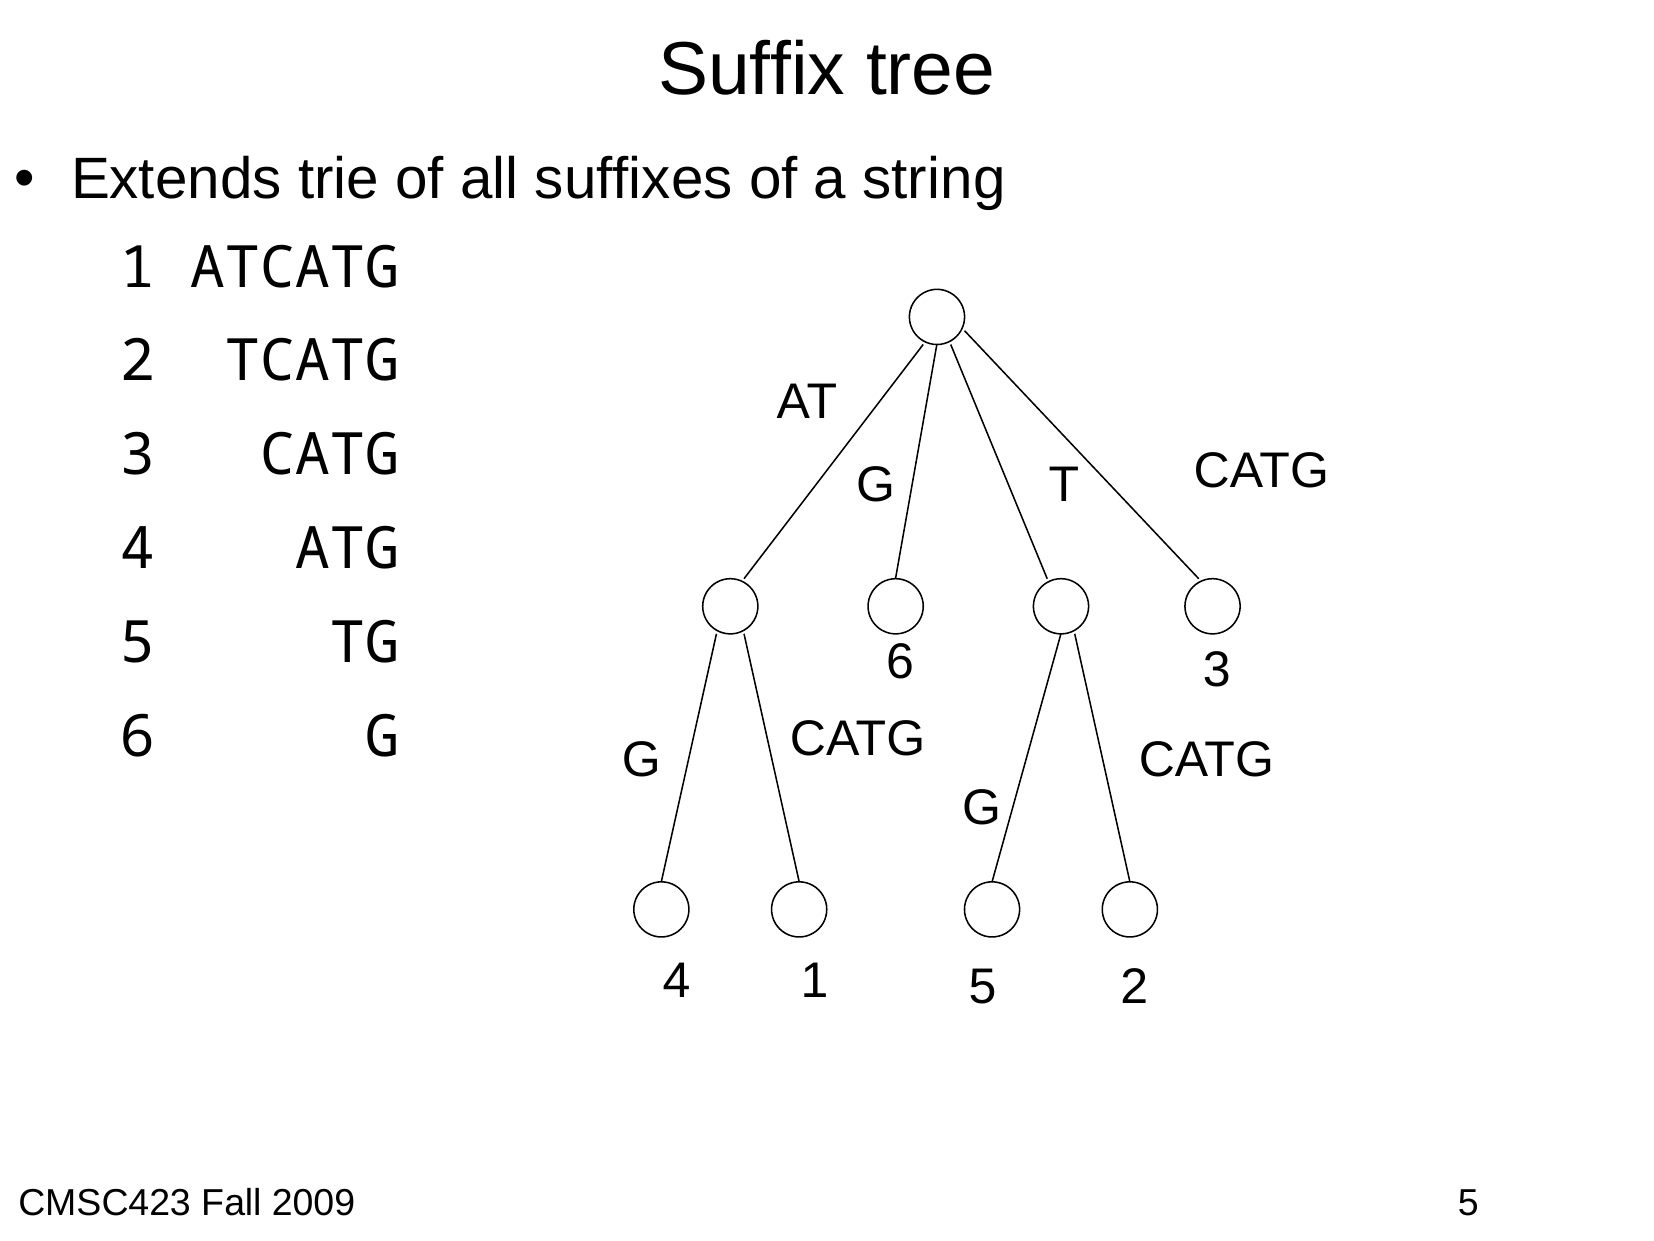

# Suffix tree
Extends trie of all suffixes of a string
 1 ATCATG
 2 TCATG
 3 CATG
 4 ATG
 5 TG
 6 G
AT
CATG
G
T
6
3
CATG
G
CATG
G
4
1
5
2
CMSC423 Fall 2009
5